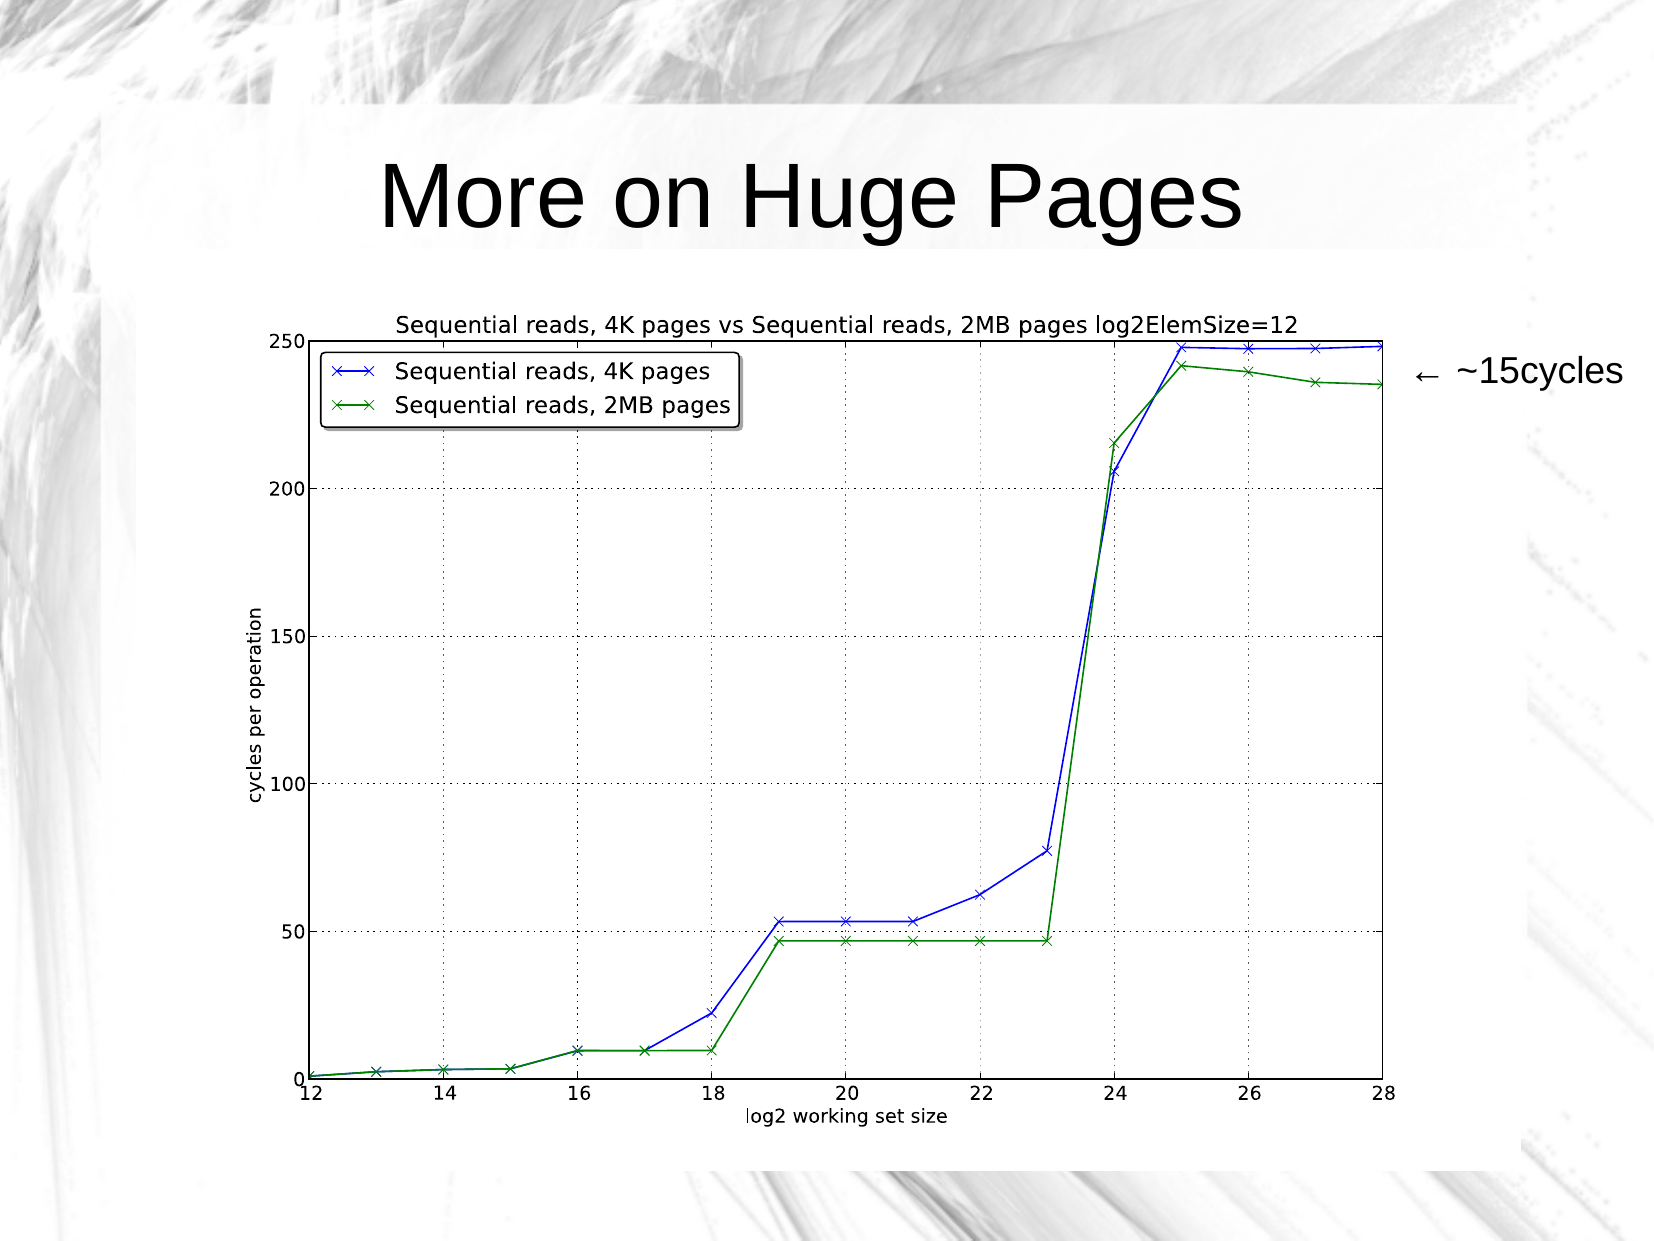

# More on Huge Pages
← ~15cycles